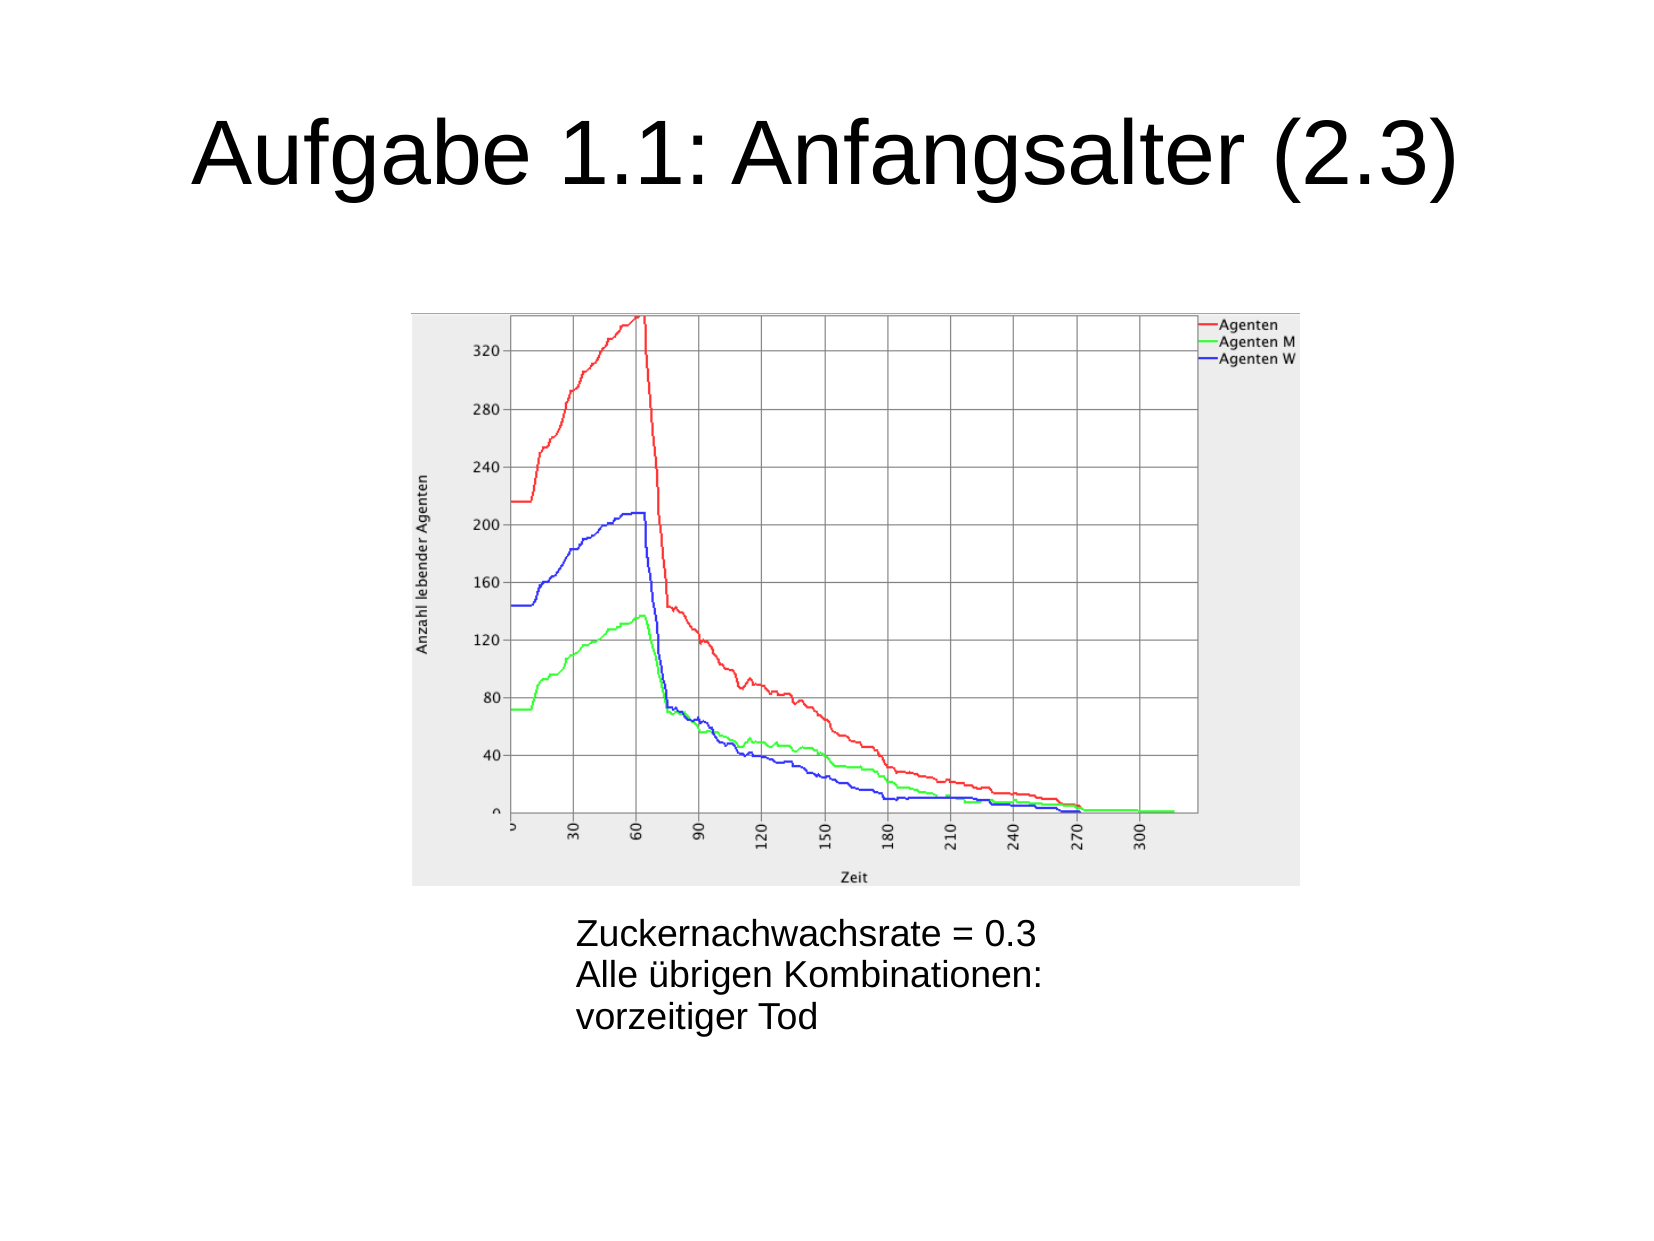

# Aufgabe 1.1: Anfangsalter (2.3)
Zuckernachwachsrate = 0.3
Alle übrigen Kombinationen: vorzeitiger Tod